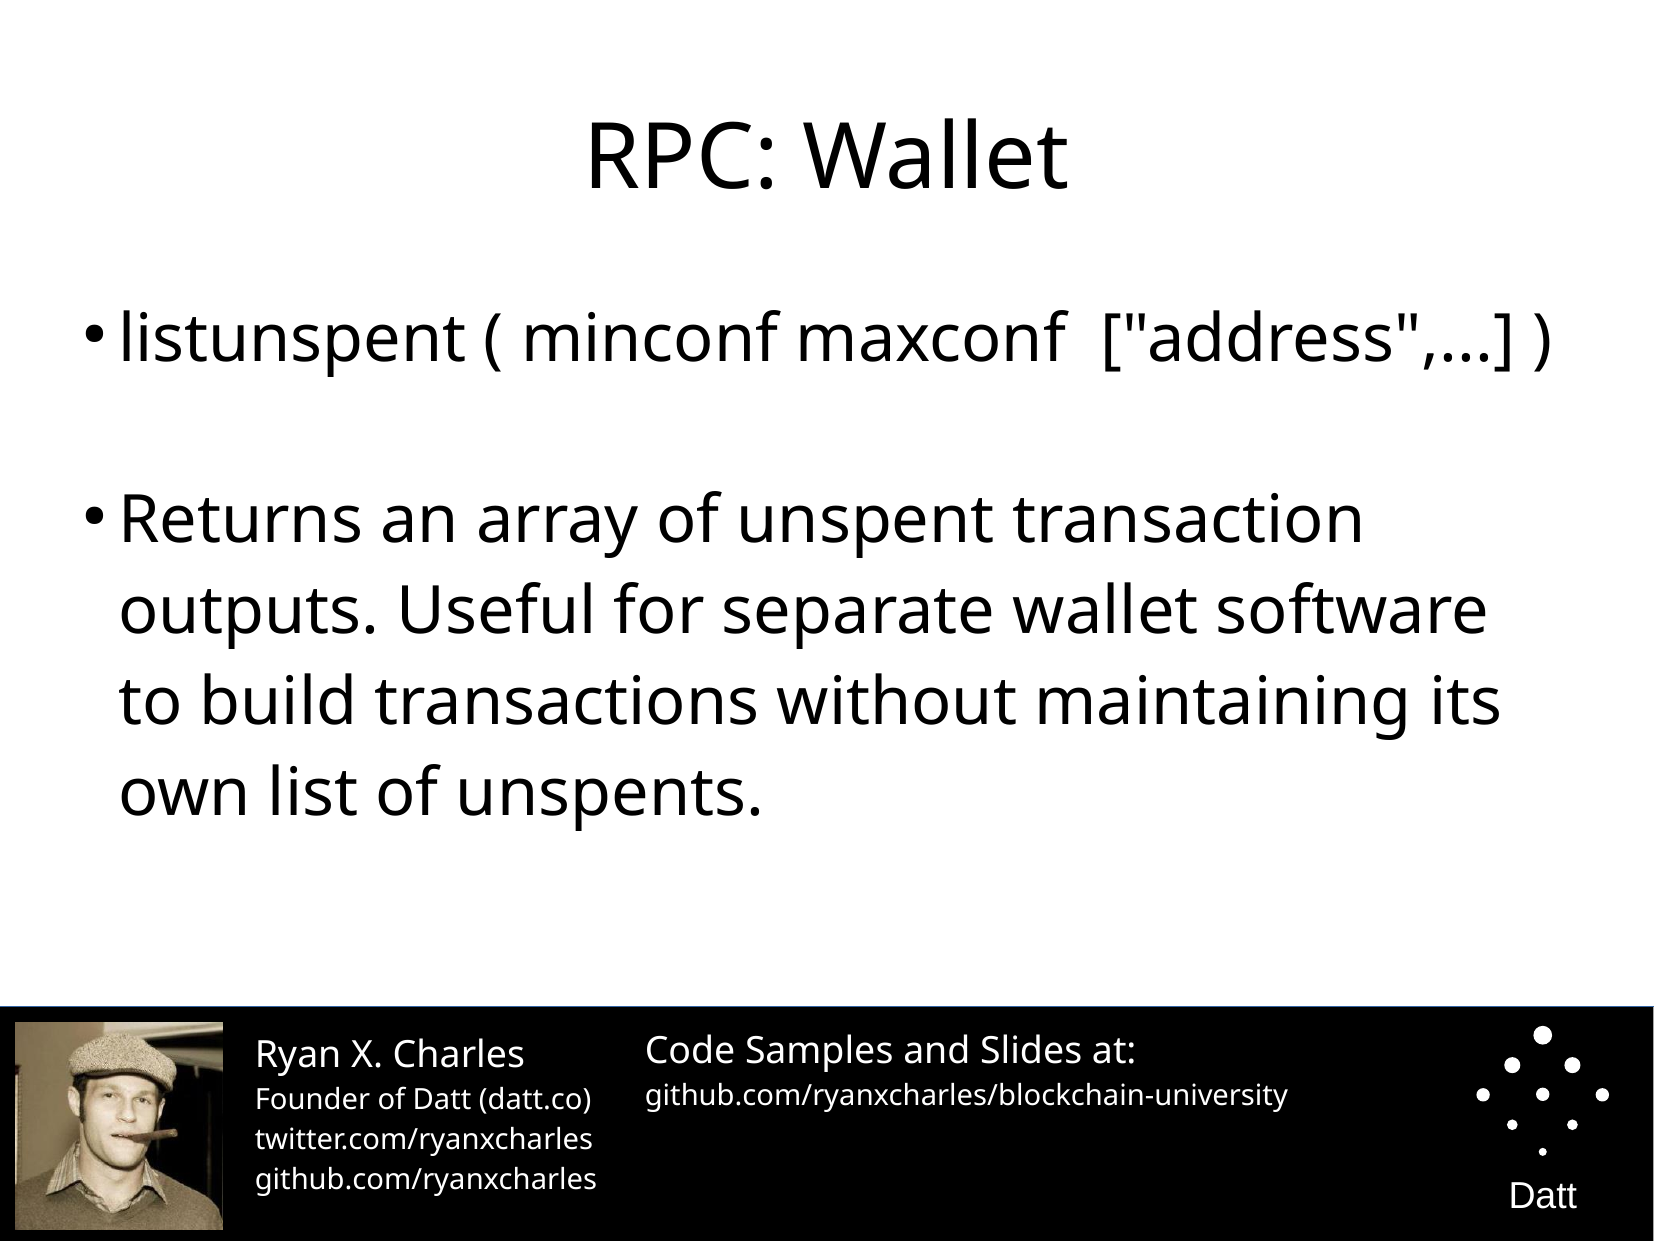

# RPC: Wallet
listunspent ( minconf maxconf ["address",...] )
Returns an array of unspent transaction outputs. Useful for separate wallet software to build transactions without maintaining its own list of unspents.
Code Samples and Slides at:
github.com/ryanxcharles/blockchain-university
Ryan X. Charles
Founder of Datt (datt.co)
twitter.com/ryanxcharles
github.com/ryanxcharles
Datt